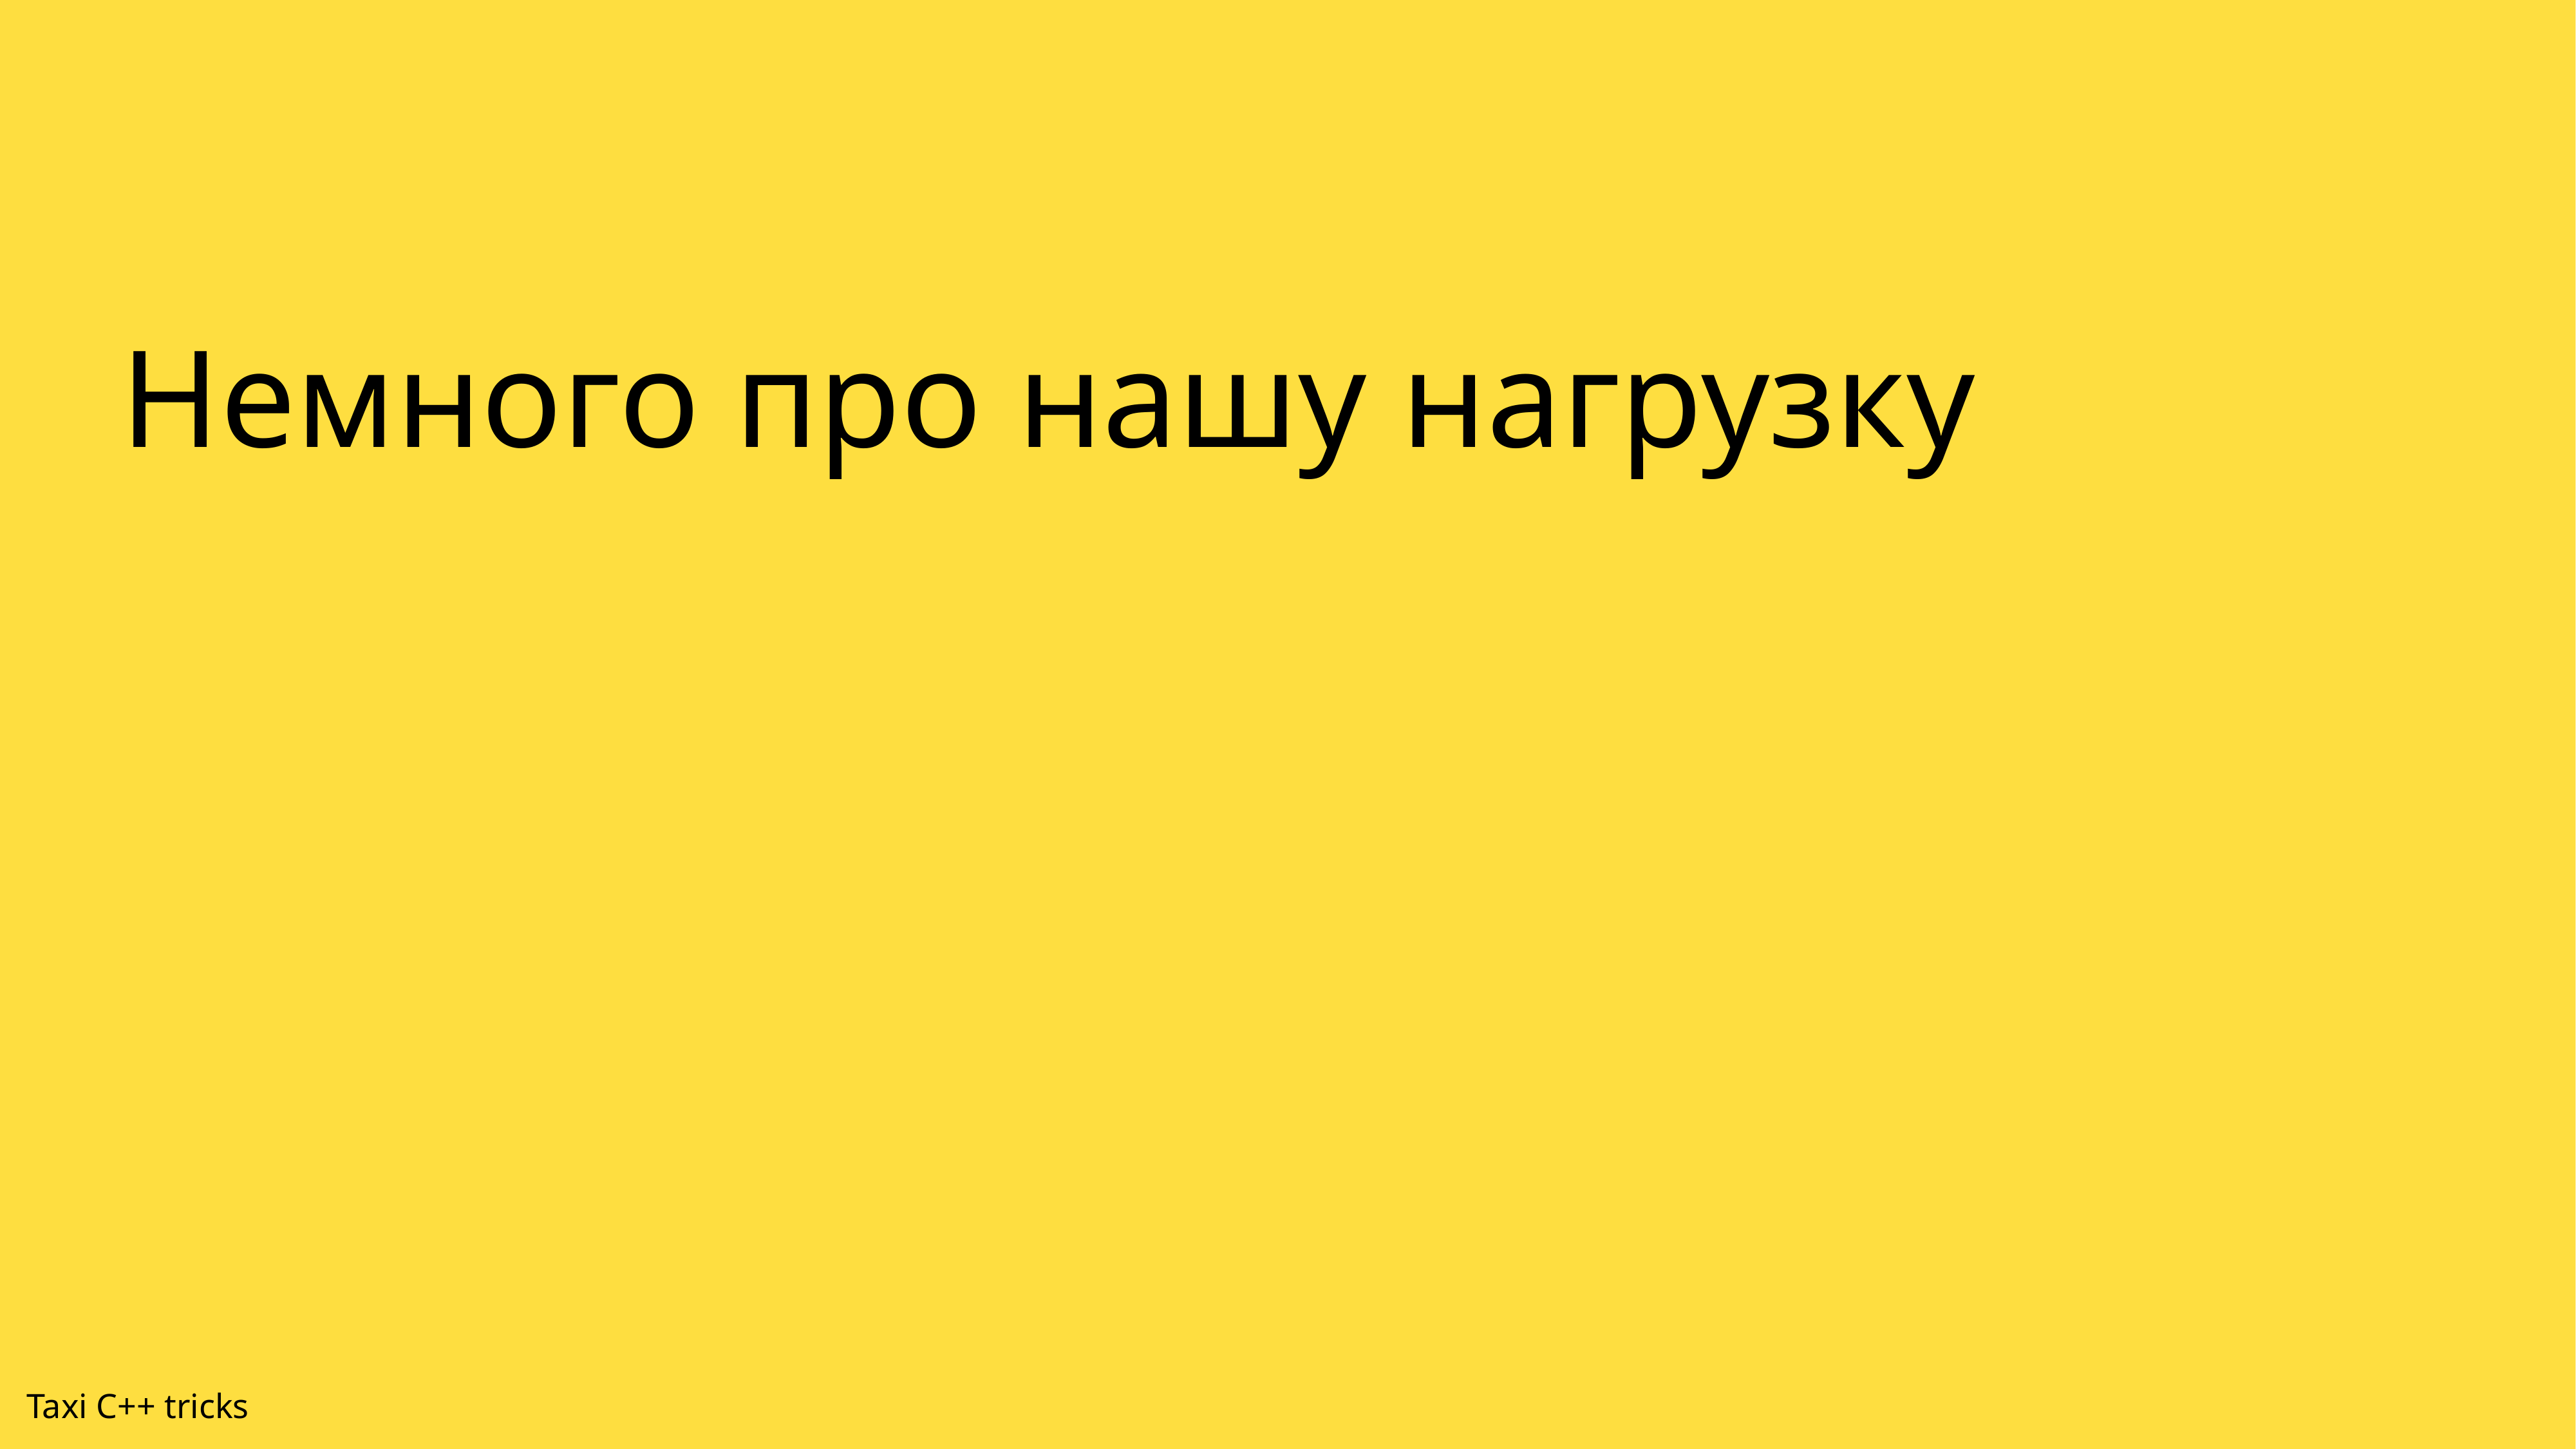

# Немного про нашу нагрузку
Taxi C++ tricks